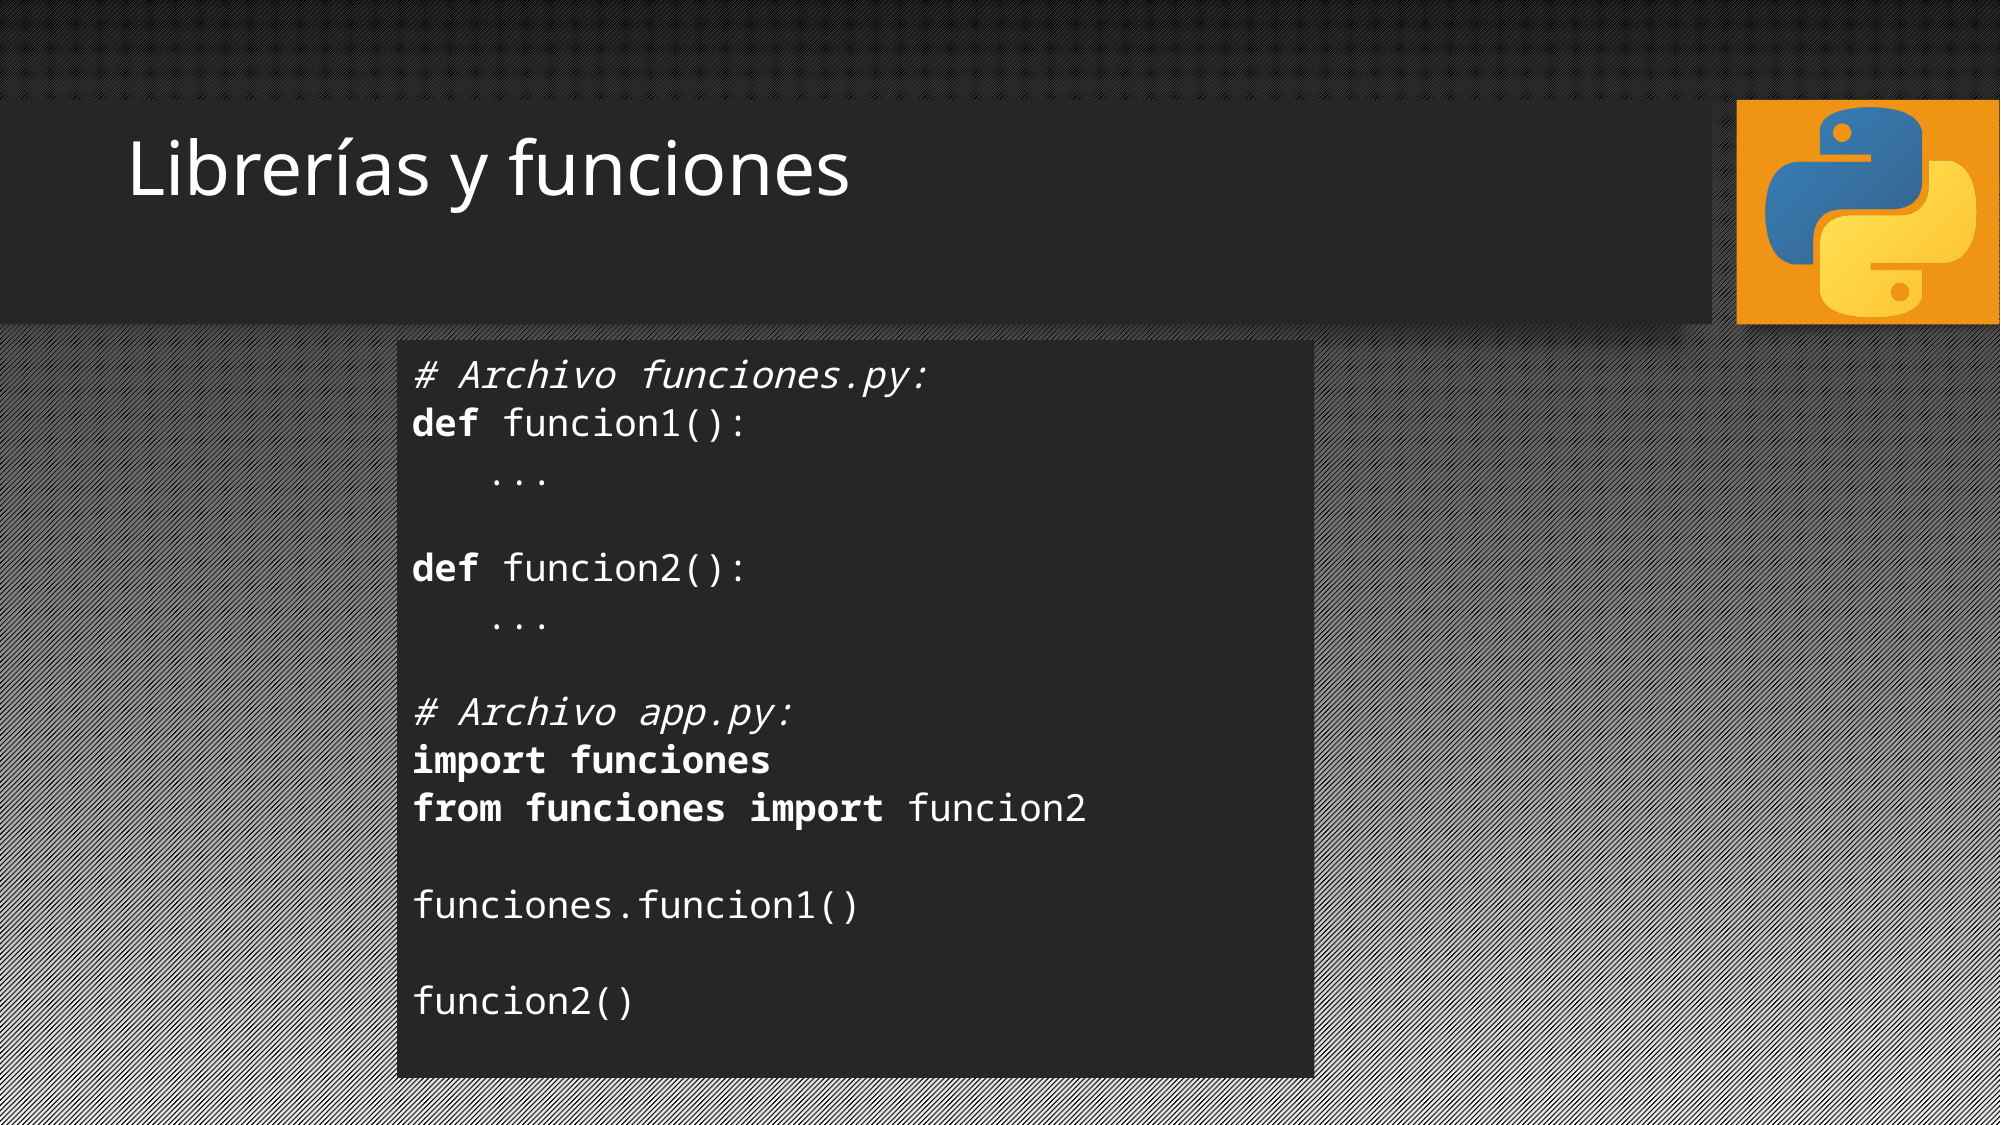

# Librerías y funciones
# Archivo funciones.py:
def funcion1():
	...
def funcion2():
	...
# Archivo app.py:
import funciones
from funciones import funcion2
funciones.funcion1()
funcion2()